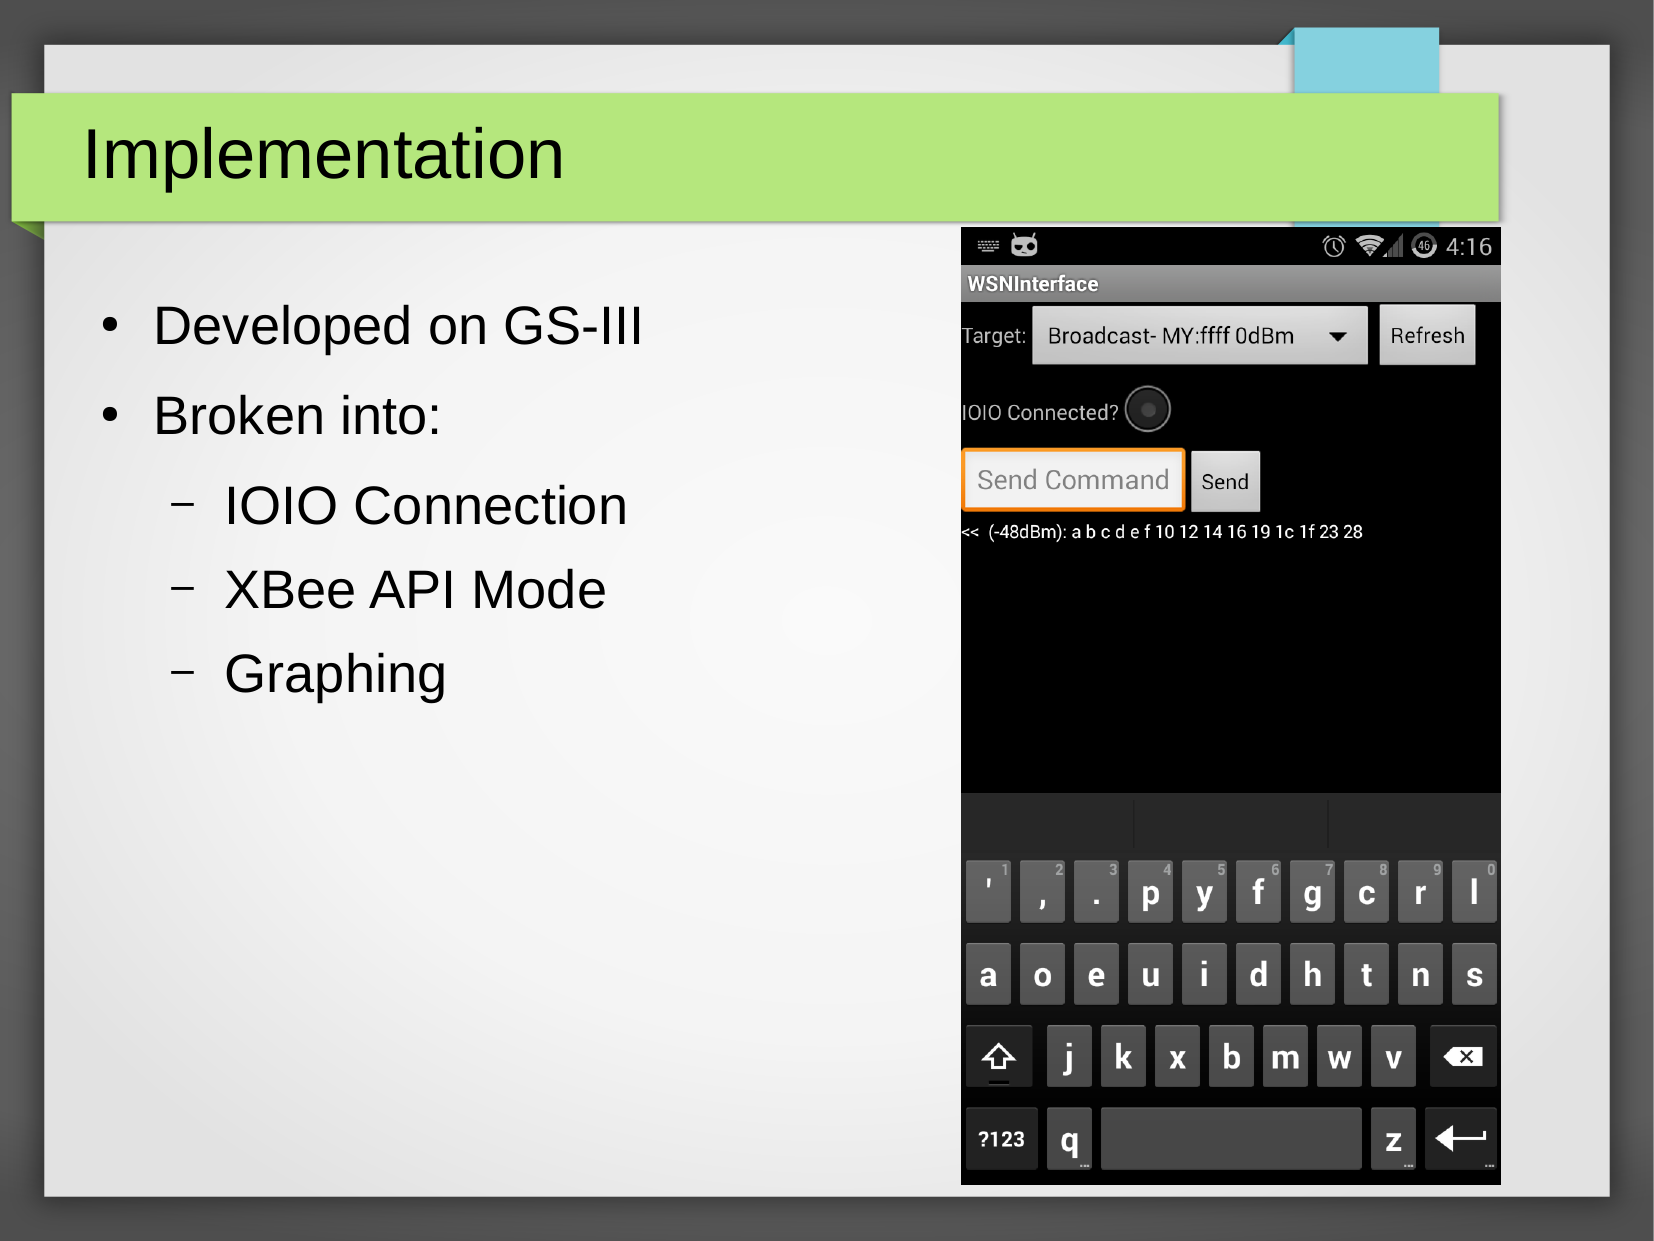

# Implementation
Developed on GS-III
Broken into:
IOIO Connection
XBee API Mode
Graphing